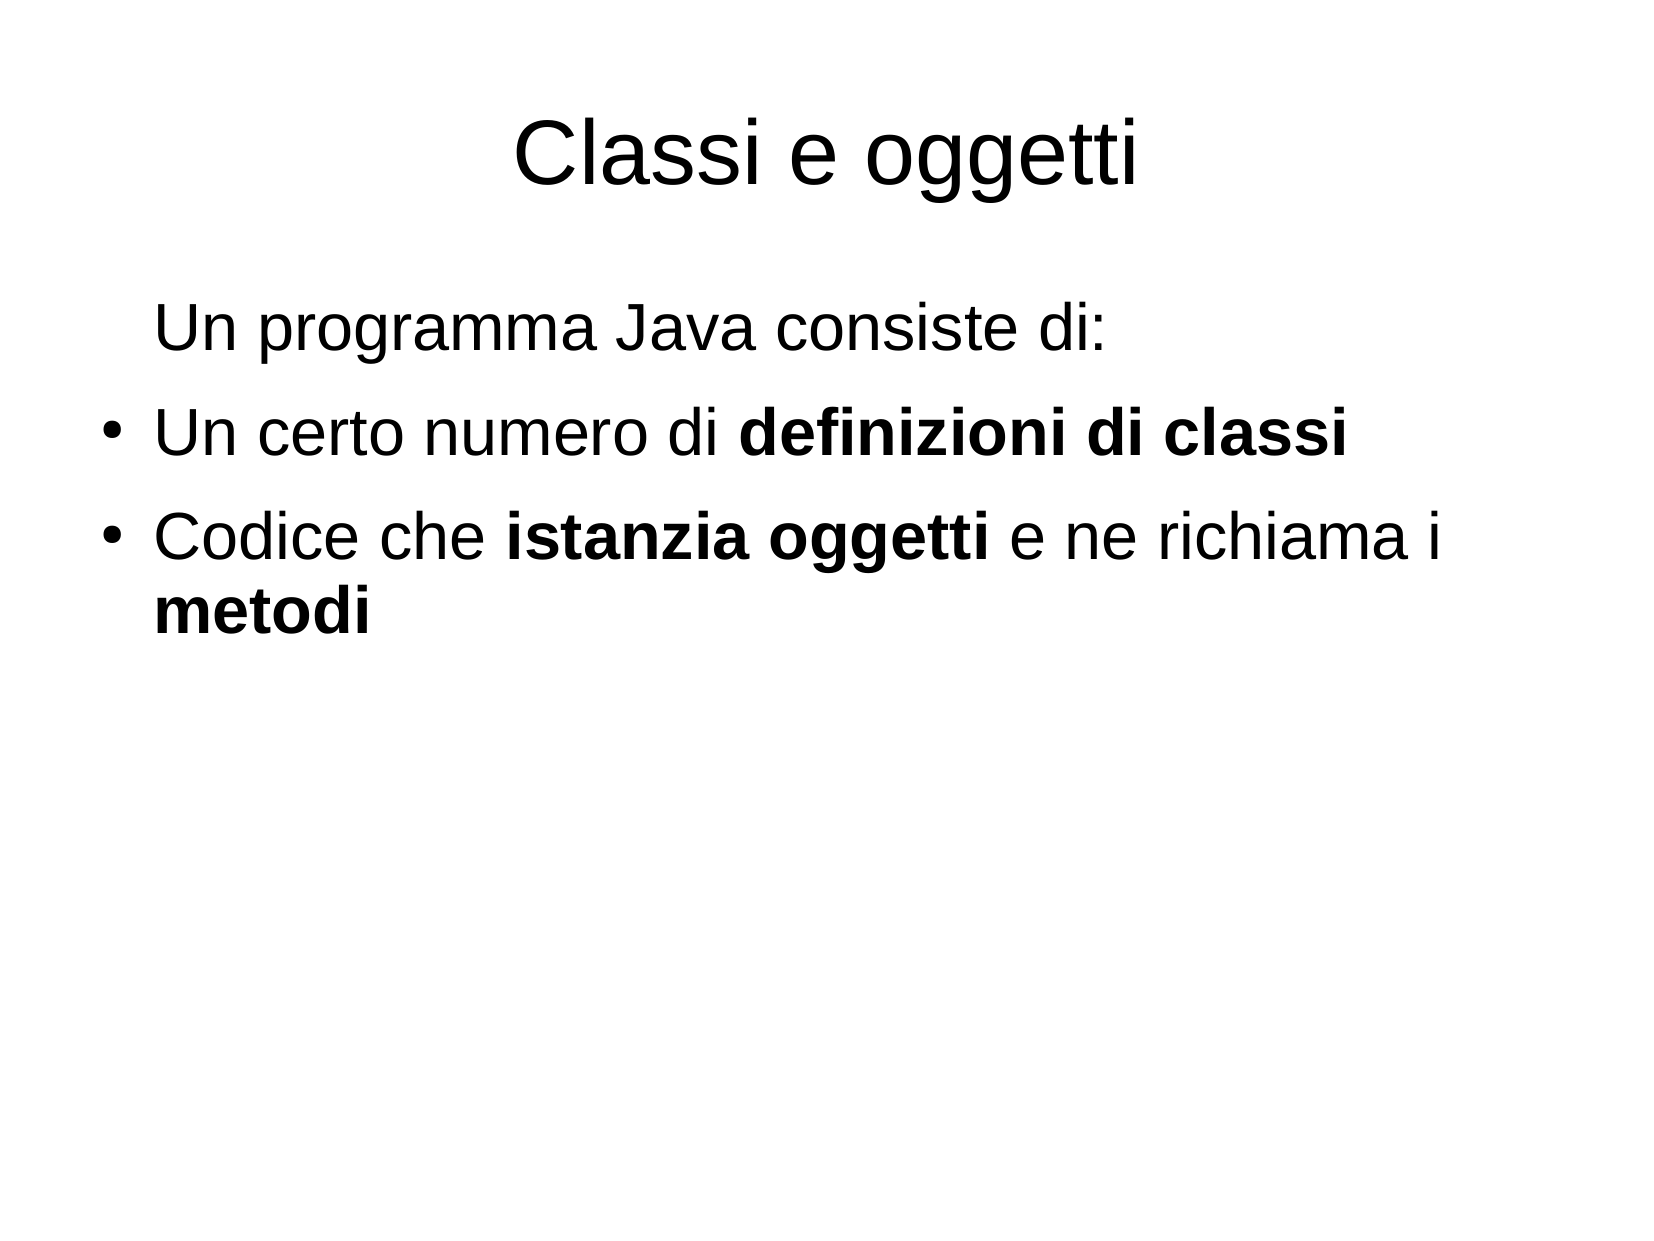

# Classi e oggetti
Un programma Java consiste di:
Un certo numero di definizioni di classi
Codice che istanzia oggetti e ne richiama i metodi